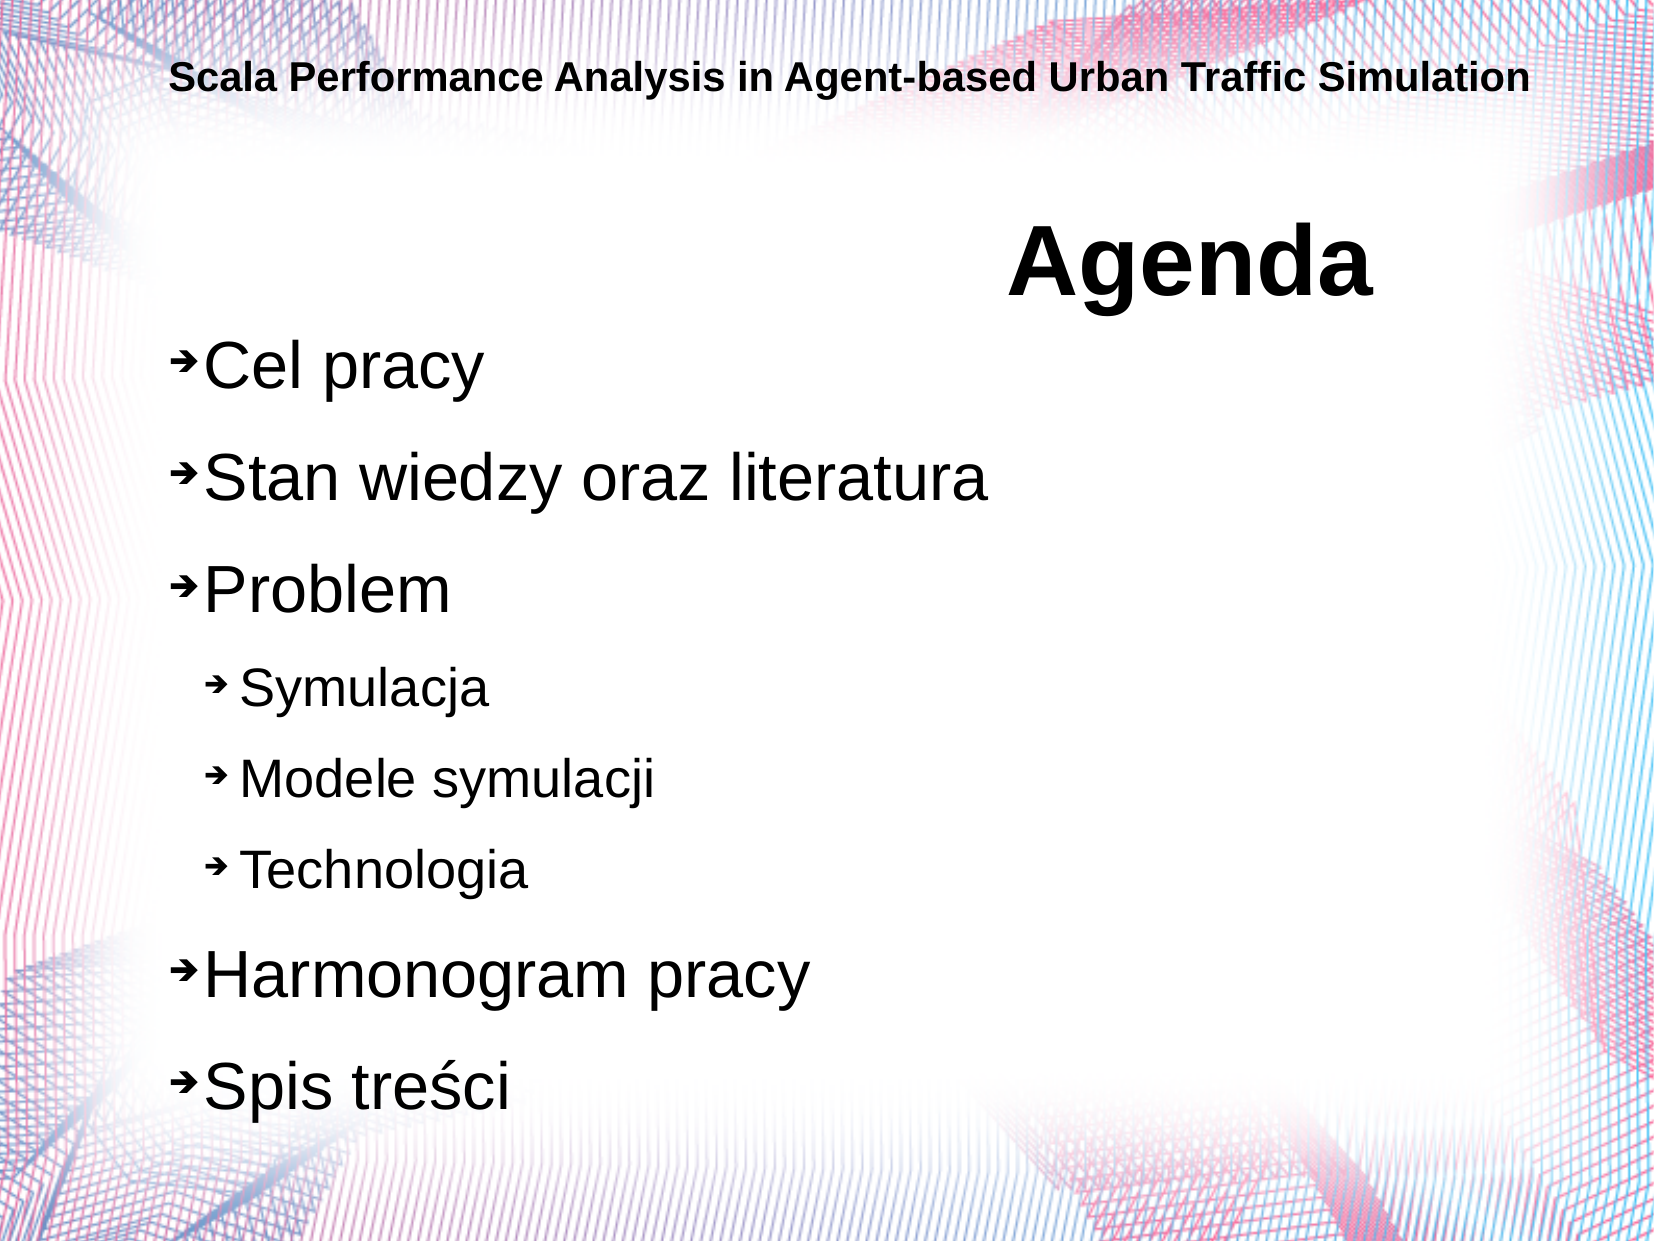

Scala Performance Analysis in Agent-based Urban Traffic Simulation
Agenda
Cel pracy
Stan wiedzy oraz literatura
Problem
Symulacja
Modele symulacji
Technologia
Harmonogram pracy
Spis treści